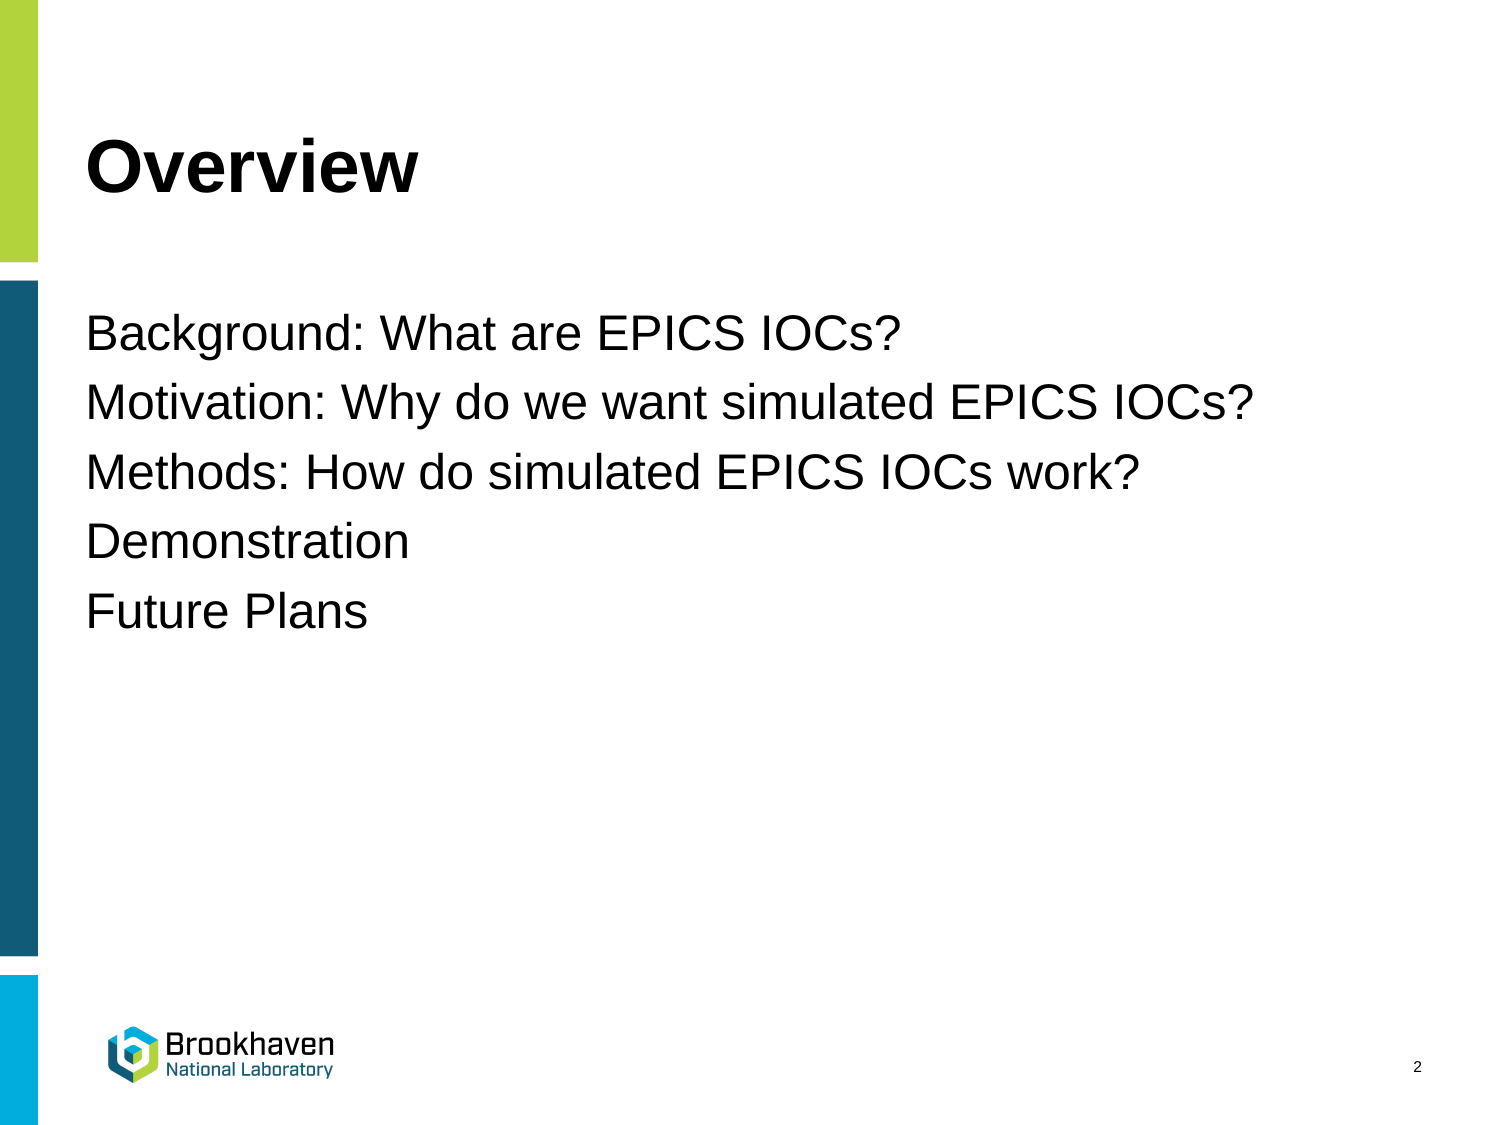

# Overview
Background: What are EPICS IOCs?
Motivation: Why do we want simulated EPICS IOCs?
Methods: How do simulated EPICS IOCs work?
Demonstration
Future Plans